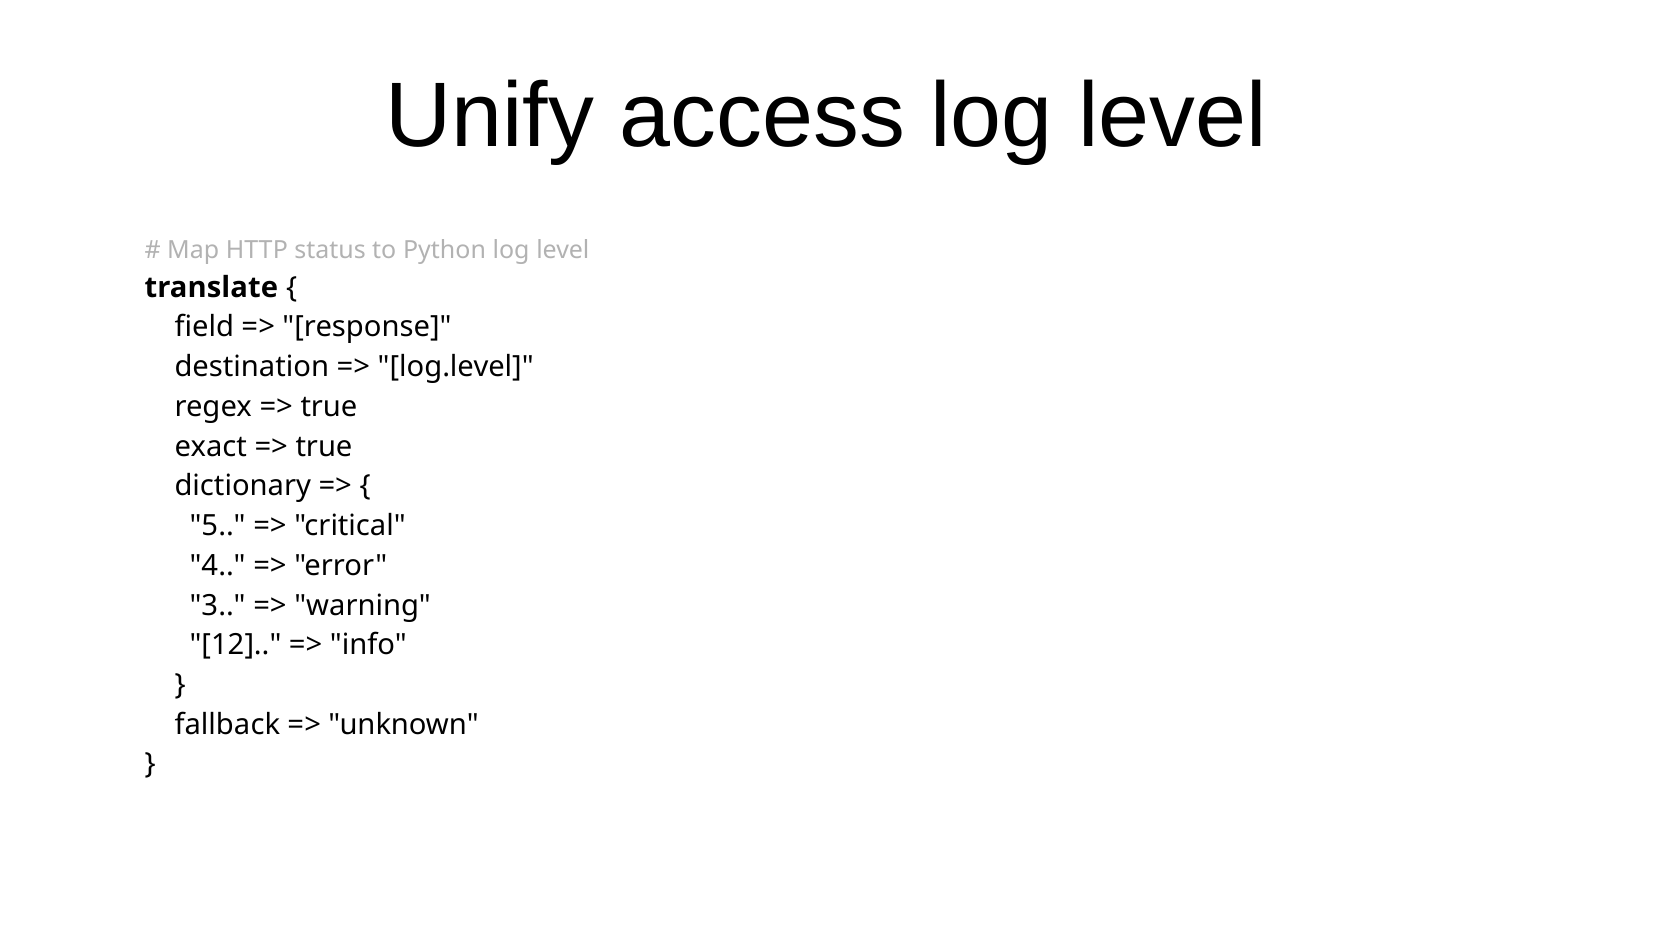

# Unify access log level
# Map HTTP status to Python log level
translate {
 field => "[response]"
 destination => "[log.level]"
 regex => true
 exact => true
 dictionary => {
 "5.." => "critical"
 "4.." => "error"
 "3.." => "warning"
 "[12].." => "info"
 }
 fallback => "unknown"
}